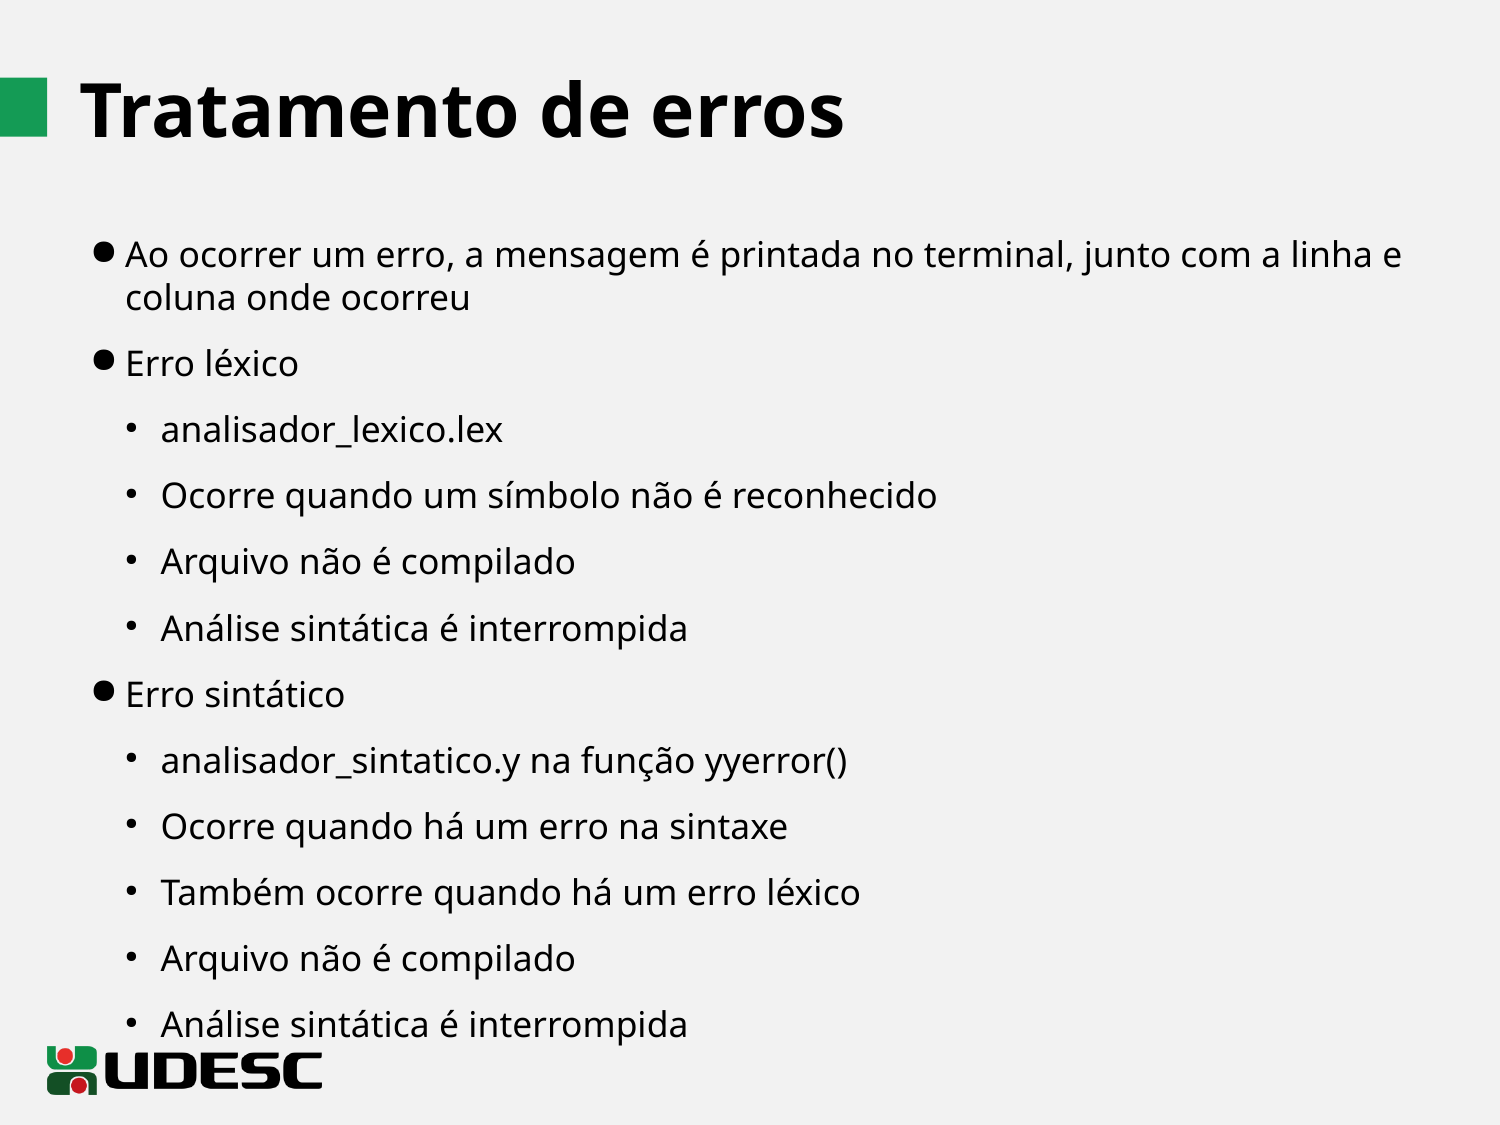

Tratamento de erros
Ao ocorrer um erro, a mensagem é printada no terminal, junto com a linha e coluna onde ocorreu
Erro léxico
analisador_lexico.lex
Ocorre quando um símbolo não é reconhecido
Arquivo não é compilado
Análise sintática é interrompida
Erro sintático
analisador_sintatico.y na função yyerror()
Ocorre quando há um erro na sintaxe
Também ocorre quando há um erro léxico
Arquivo não é compilado
Análise sintática é interrompida